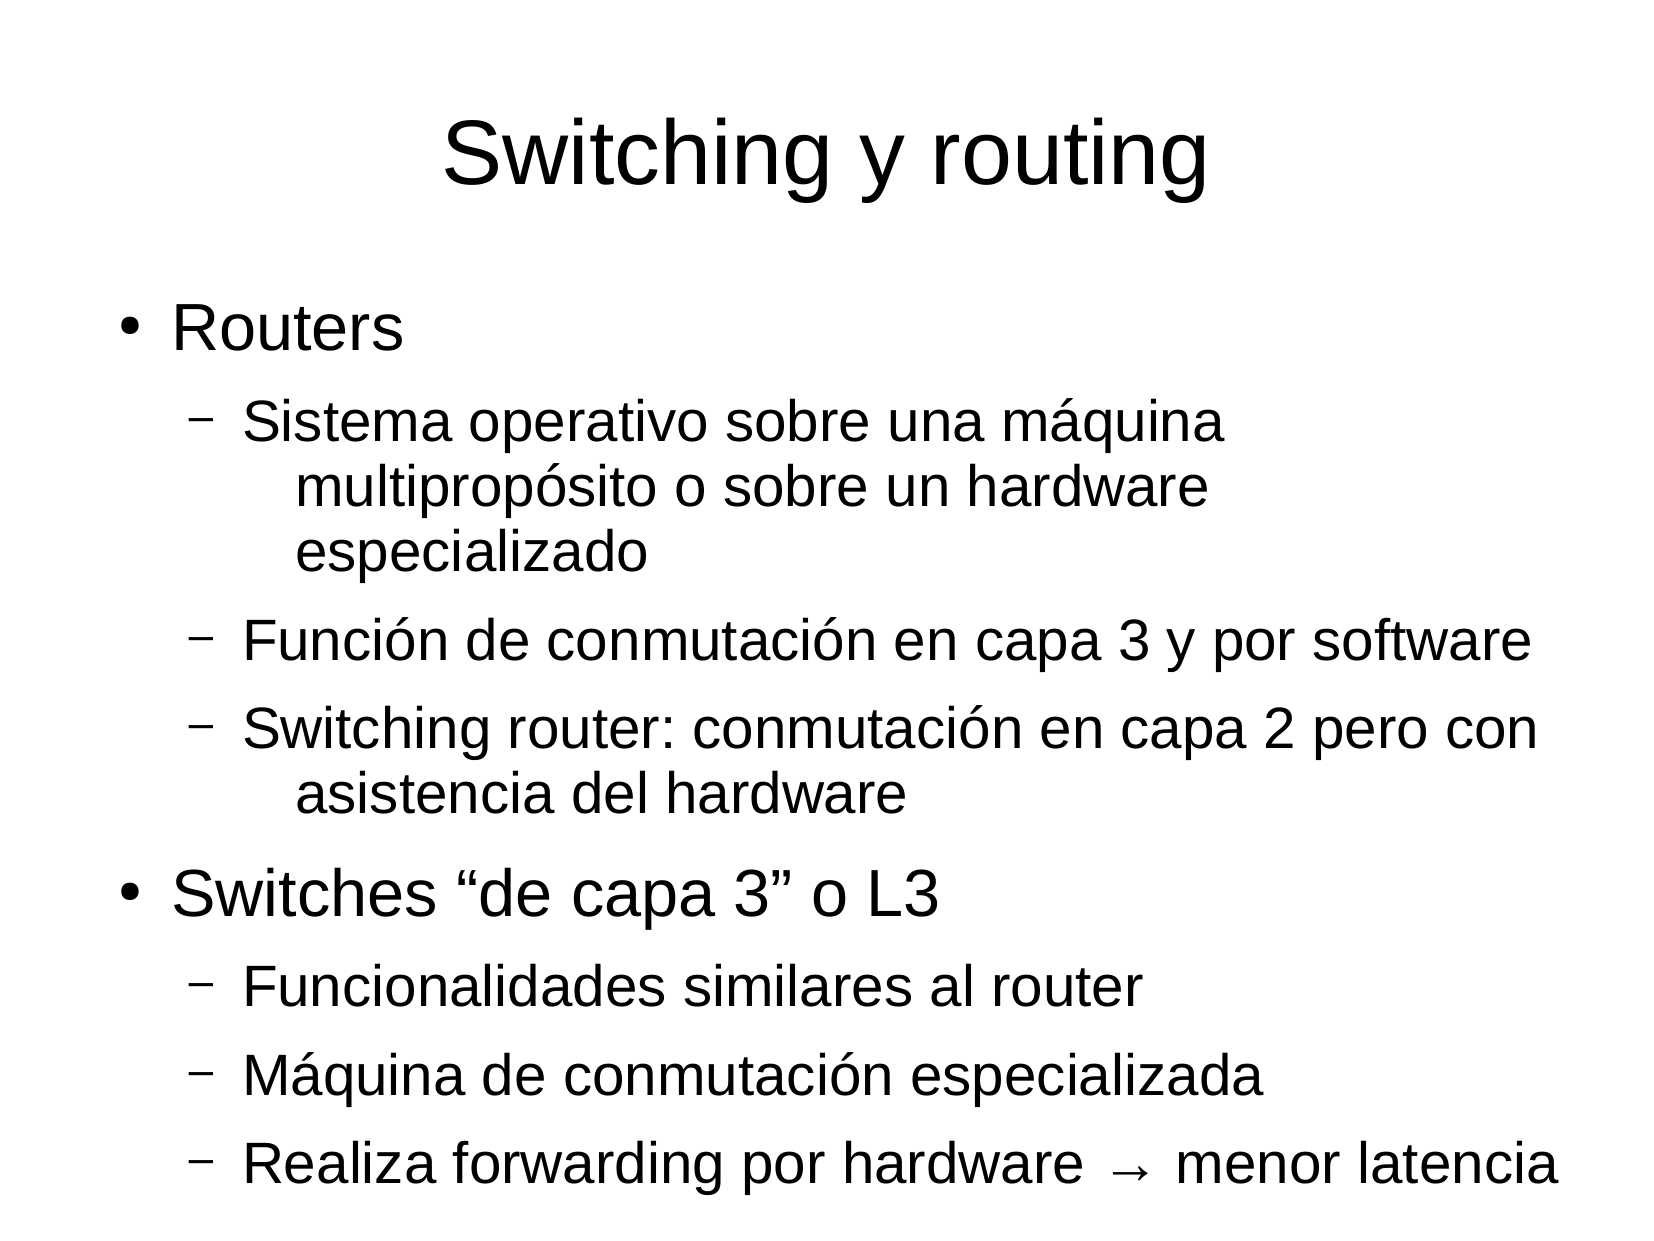

# Switching y routing
Routers
Sistema operativo sobre una máquina multipropósito o sobre un hardware especializado
Función de conmutación en capa 3 y por software
Switching router: conmutación en capa 2 pero con asistencia del hardware
Switches “de capa 3” o L3
Funcionalidades similares al router
Máquina de conmutación especializada
Realiza forwarding por hardware → menor latencia